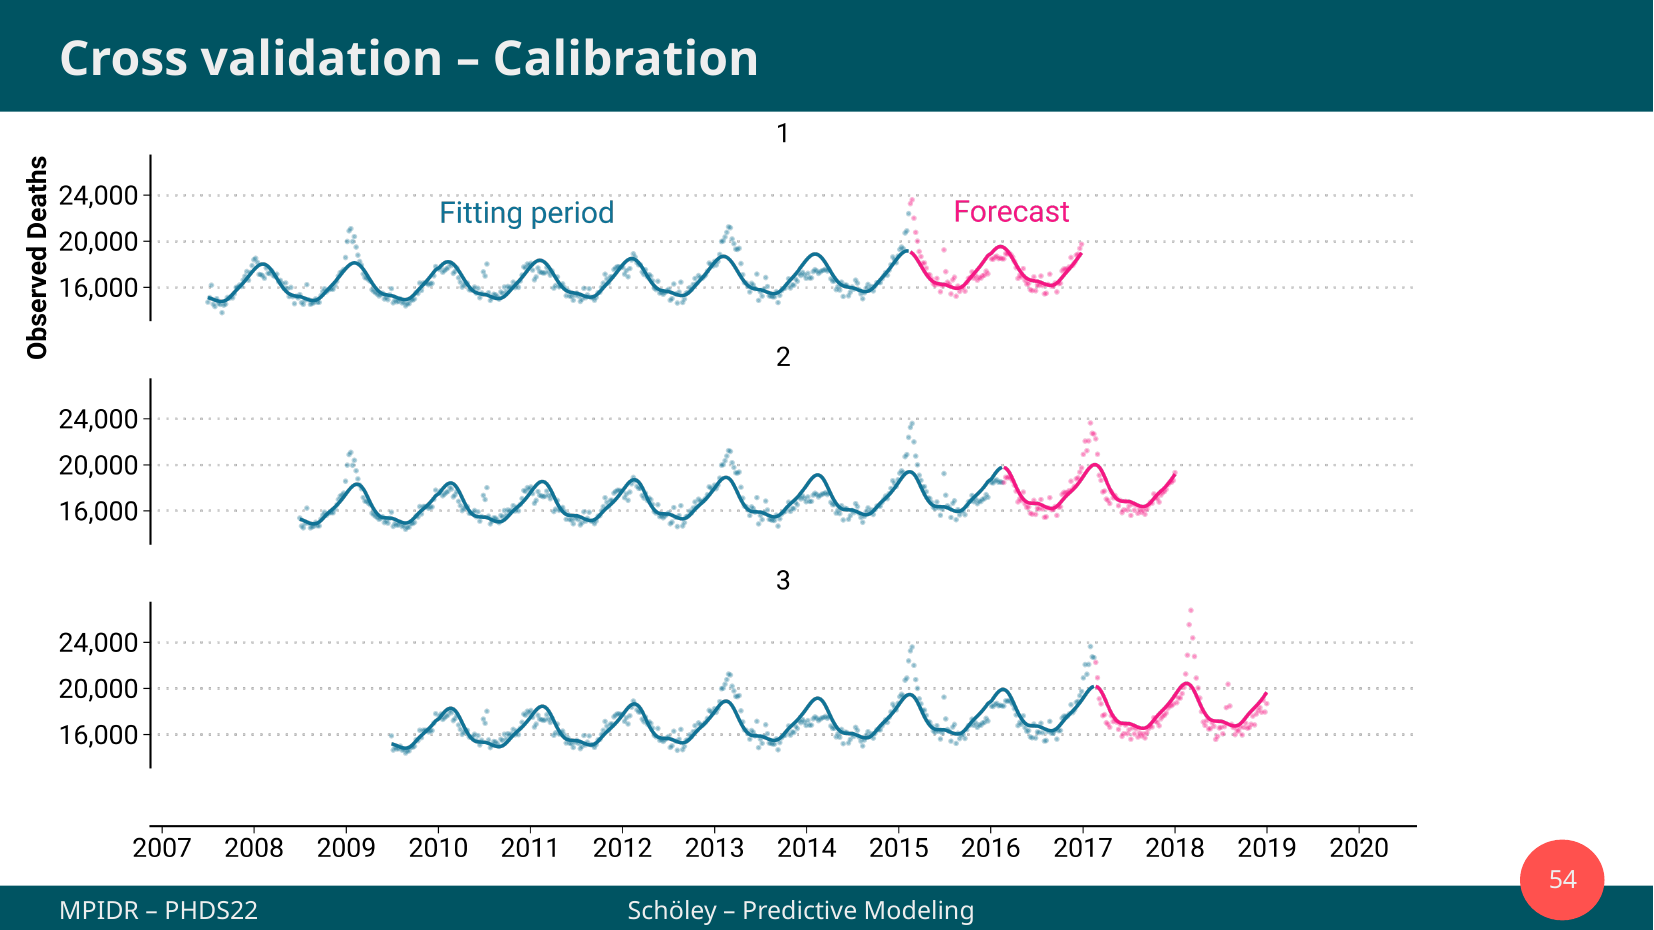

# Cross validation – Calibration
54
MPIDR – PHDS22
Schöley – Predictive Modeling